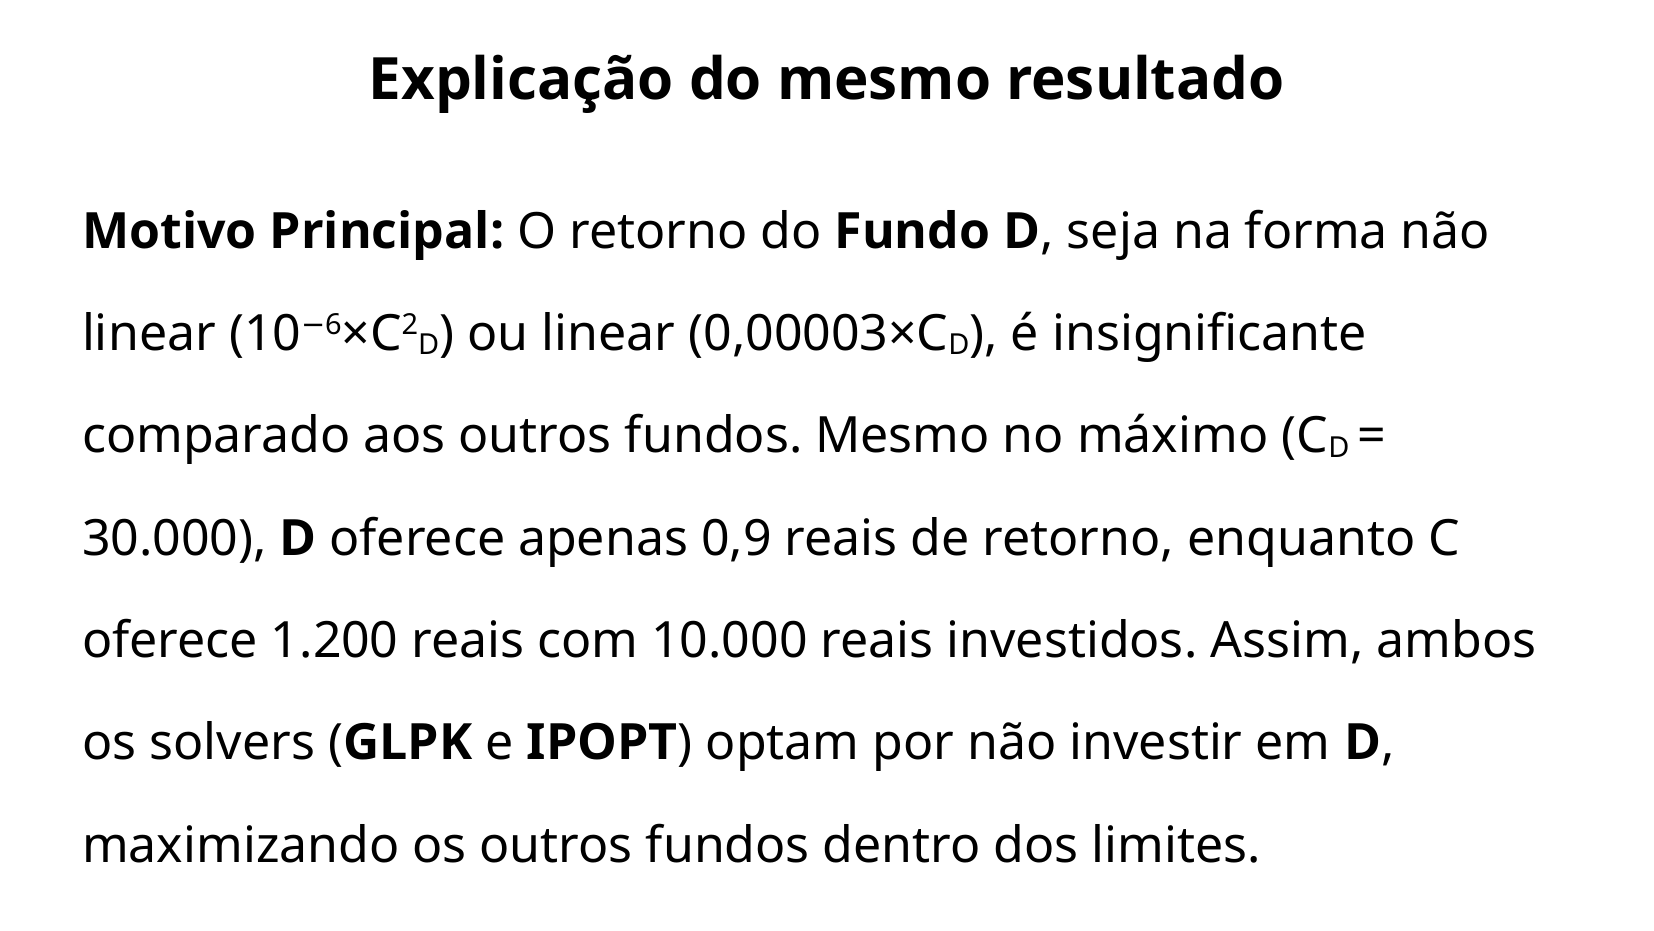

# Explicação do mesmo resultado
Motivo Principal: O retorno do Fundo D, seja na forma não linear (10−6×C2D) ou linear (0,00003×CD), é insignificante comparado aos outros fundos. Mesmo no máximo (CD = 30.000), D oferece apenas 0,9 reais de retorno, enquanto C oferece 1.200 reais com 10.000 reais investidos. Assim, ambos os solvers (GLPK e IPOPT) optam por não investir em D, maximizando os outros fundos dentro dos limites.